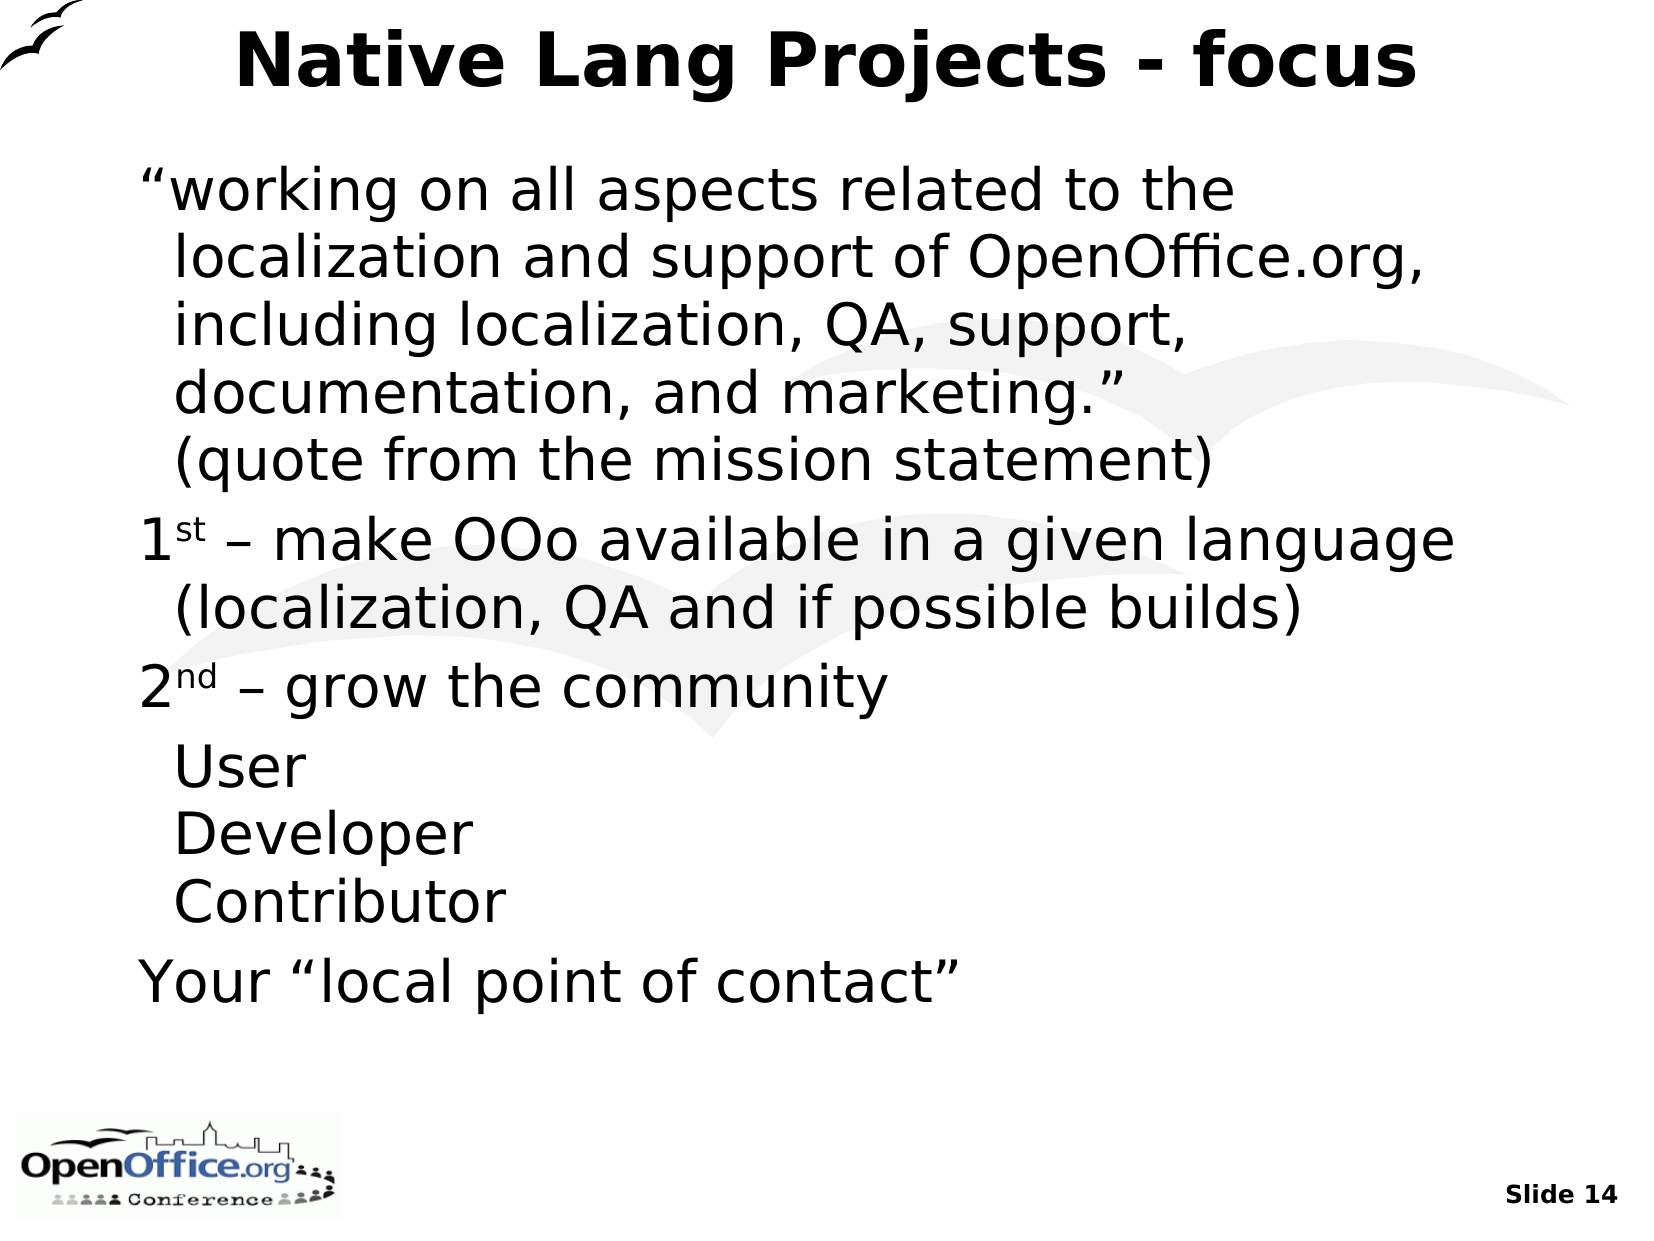

# Native Lang Projects - focus
“working on all aspects related to the localization and support of OpenOffice.org, including localization, QA, support, documentation, and marketing.”
(quote from the mission statement)
1st – make OOo available in a given language (localization, QA and if possible builds)
2nd – grow the community
User
Developer
Contributor
Your “local point of contact”